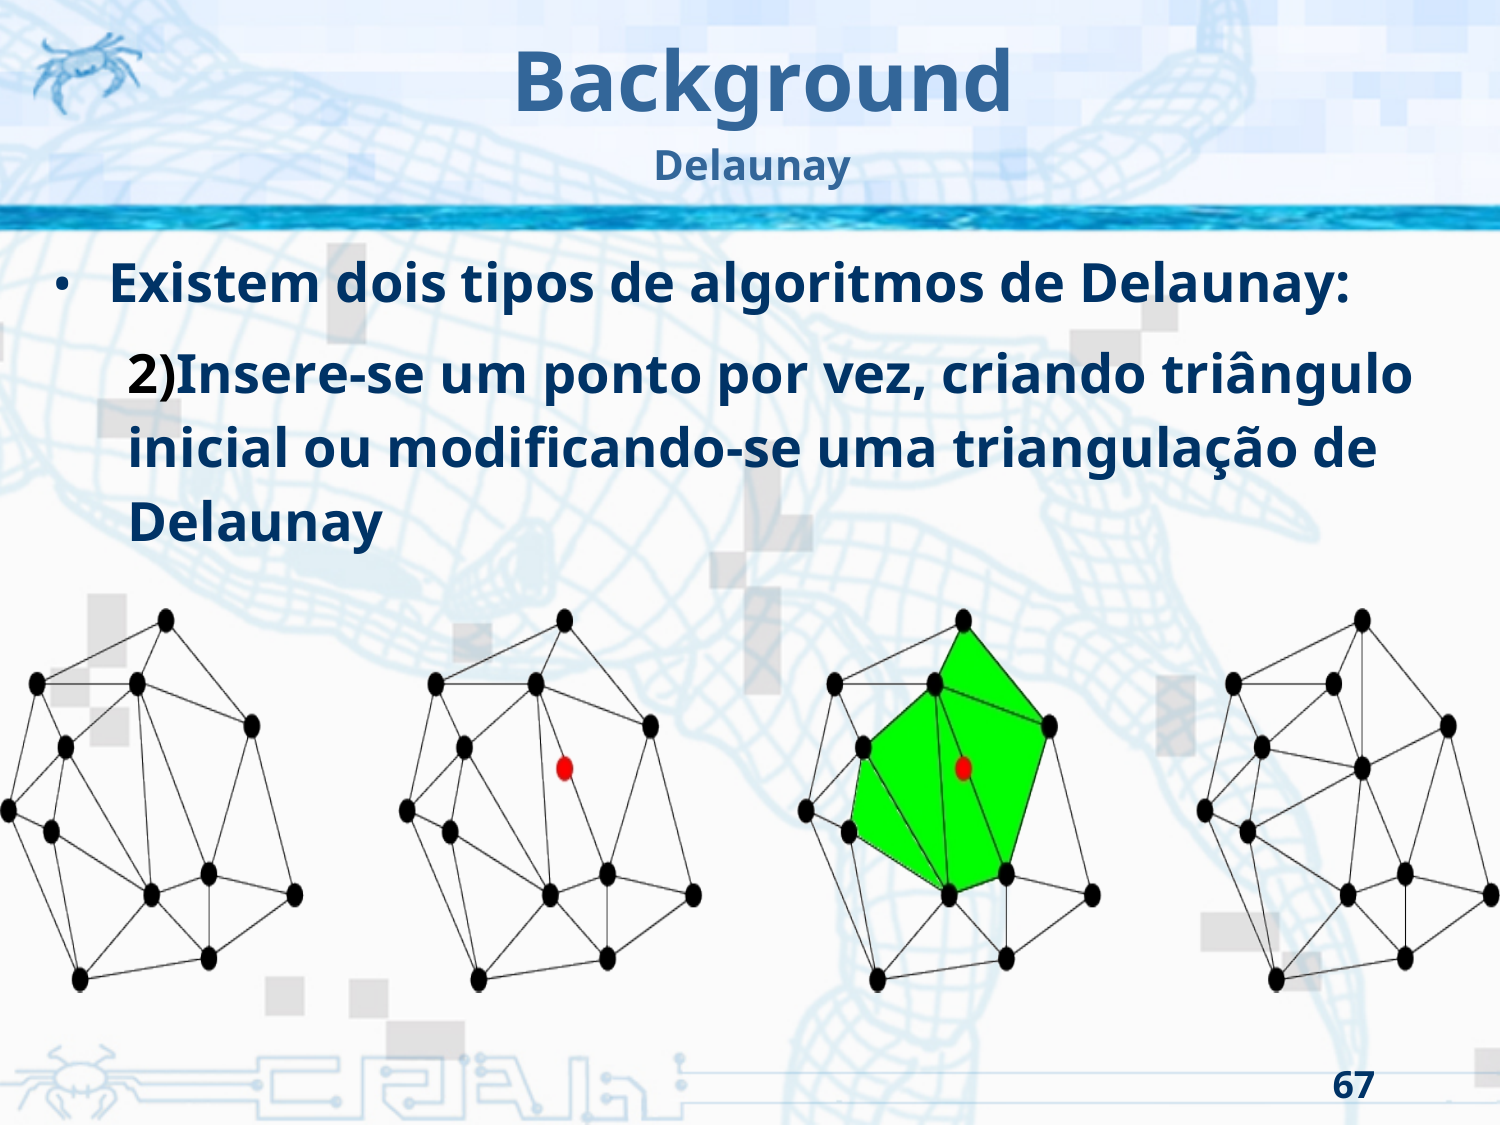

Background
Delaunay
Existem dois tipos de algoritmos de Delaunay:
Insere-se um ponto por vez, criando triângulo inicial ou modificando-se uma triangulação de Delaunay